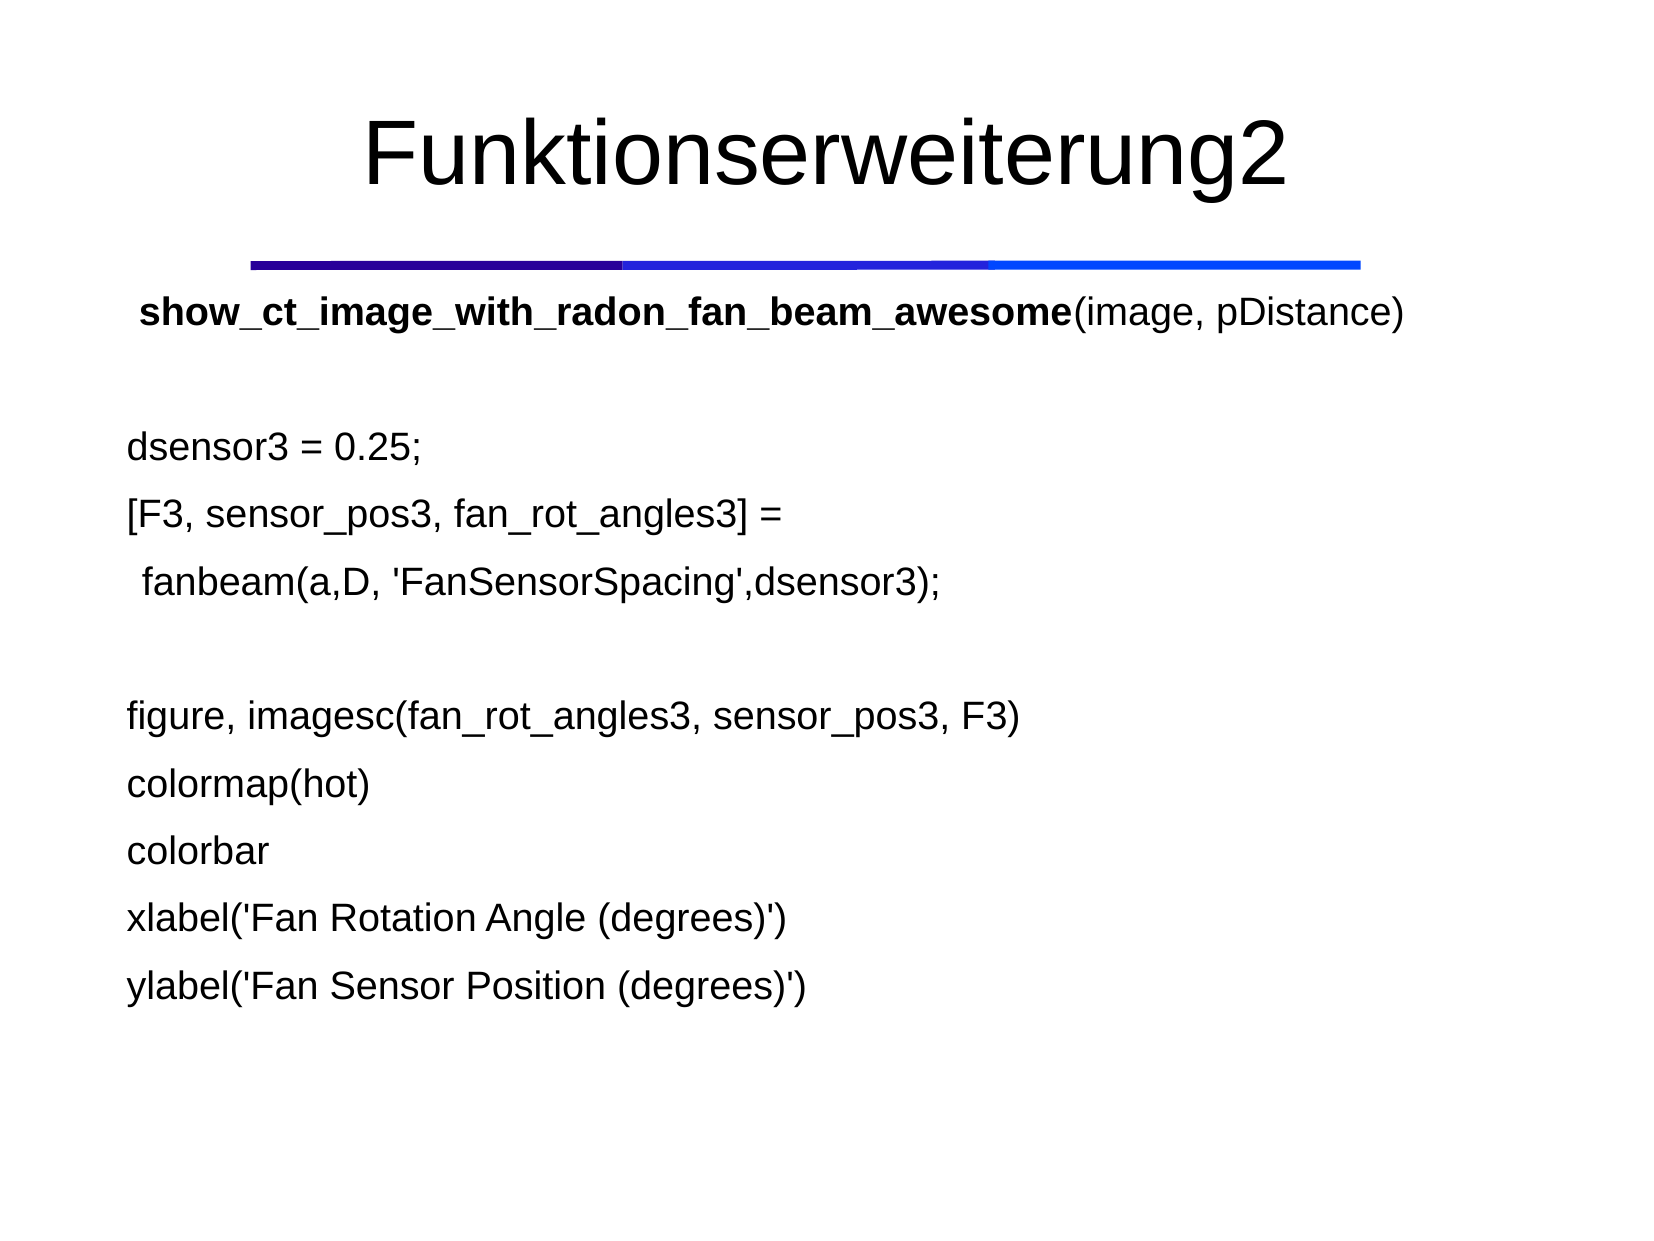

# Funktionserweiterung2
show_ct_image_with_radon_fan_beam_awesome(image, pDistance)
 dsensor3 = 0.25;
 [F3, sensor_pos3, fan_rot_angles3] =
 	fanbeam(a,D, 'FanSensorSpacing',dsensor3);
 figure, imagesc(fan_rot_angles3, sensor_pos3, F3)
 colormap(hot)
 colorbar
 xlabel('Fan Rotation Angle (degrees)')
 ylabel('Fan Sensor Position (degrees)')